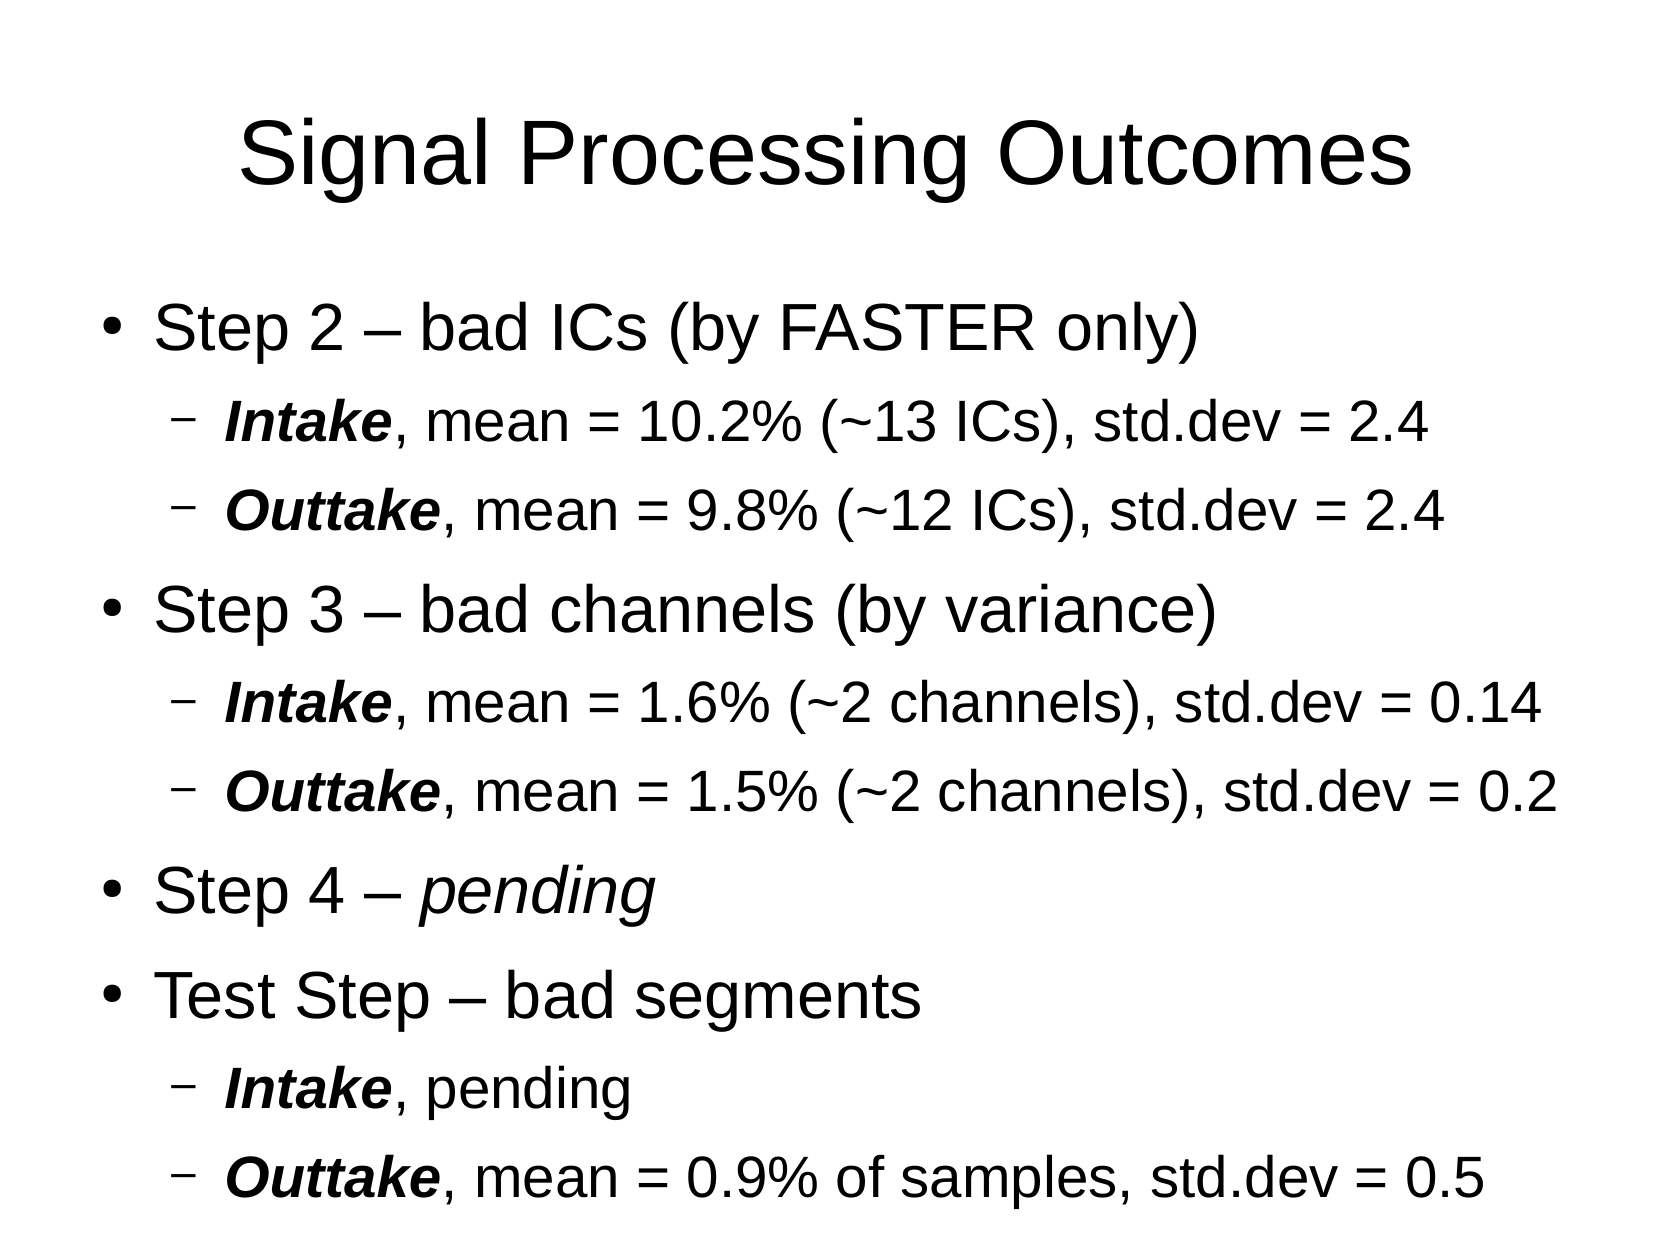

# Signal Processing Outcomes
Step 2 – bad ICs (by FASTER only)
Intake, mean = 10.2% (~13 ICs), std.dev = 2.4
Outtake, mean = 9.8% (~12 ICs), std.dev = 2.4
Step 3 – bad channels (by variance)
Intake, mean = 1.6% (~2 channels), std.dev = 0.14
Outtake, mean = 1.5% (~2 channels), std.dev = 0.2
Step 4 – pending
Test Step – bad segments
Intake, pending
Outtake, mean = 0.9% of samples, std.dev = 0.5